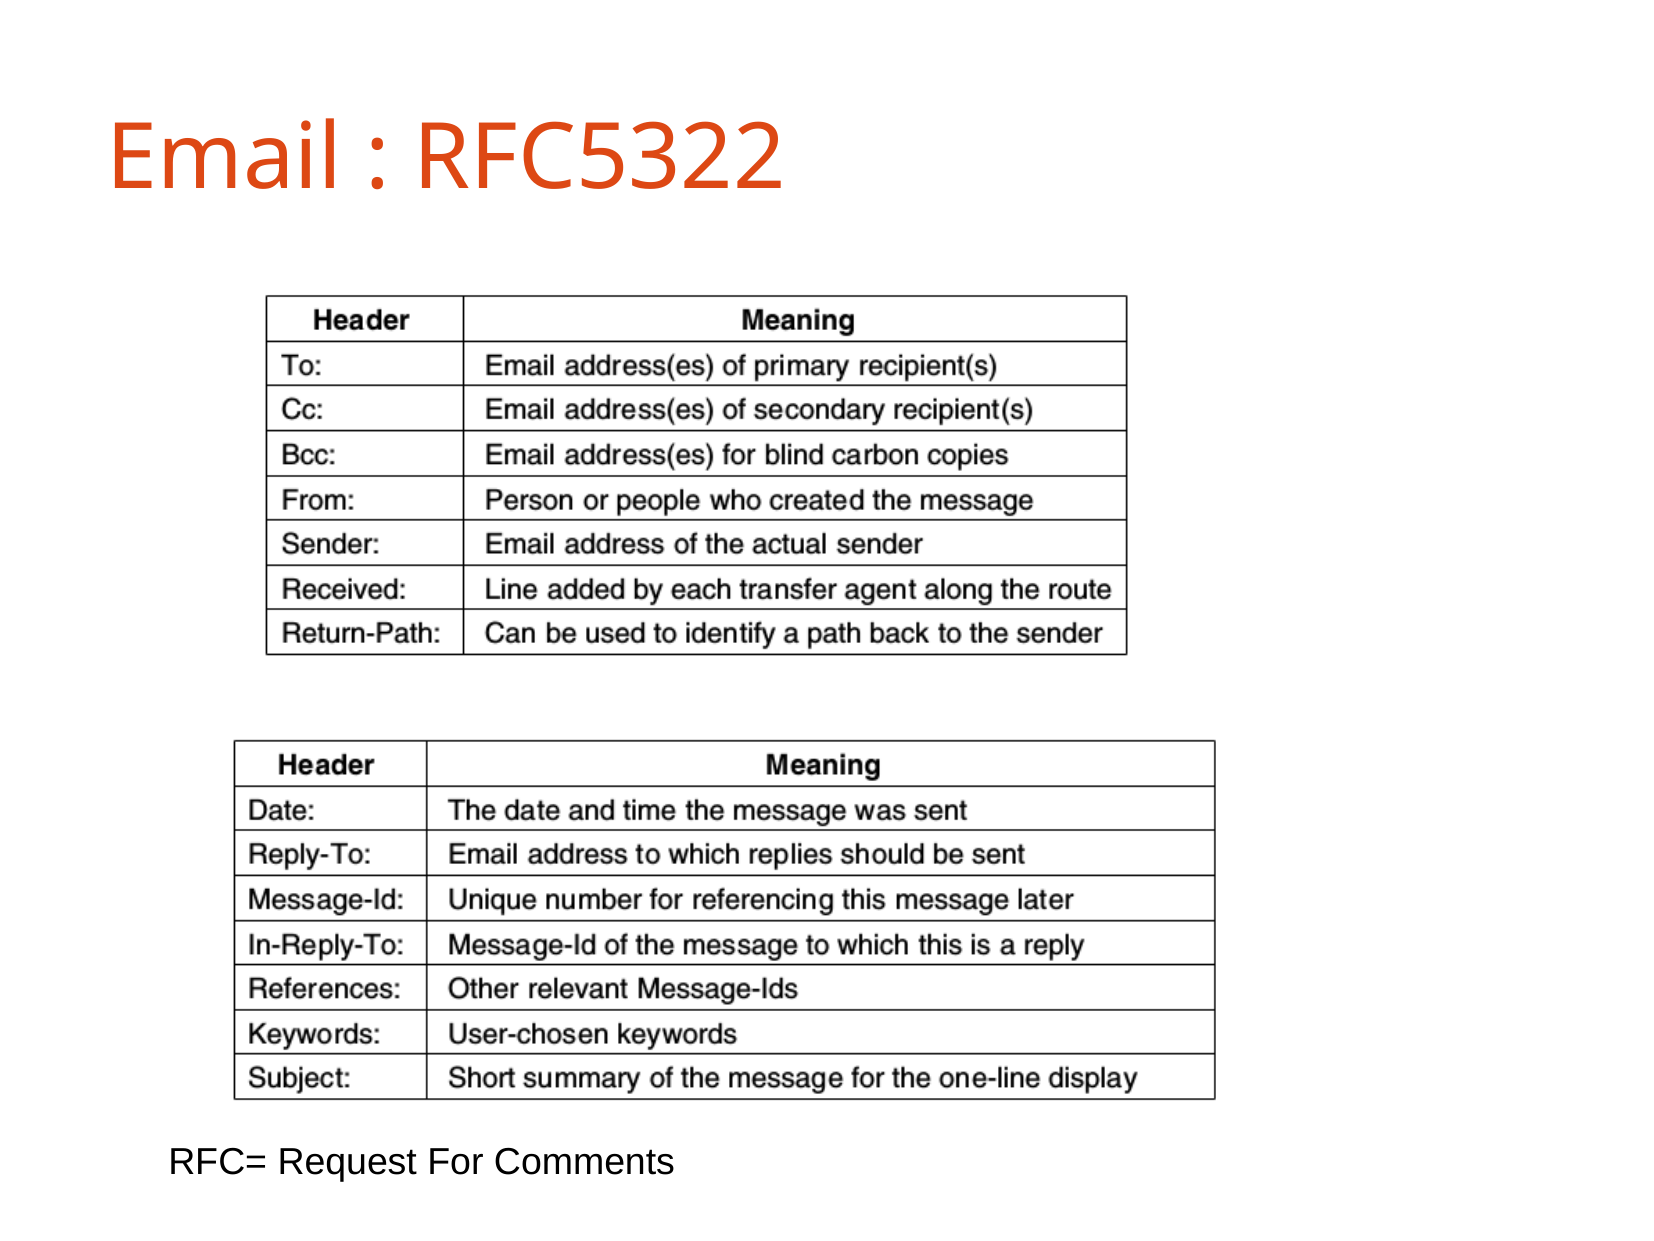

# Email : RFC5322
RFC= Request For Comments